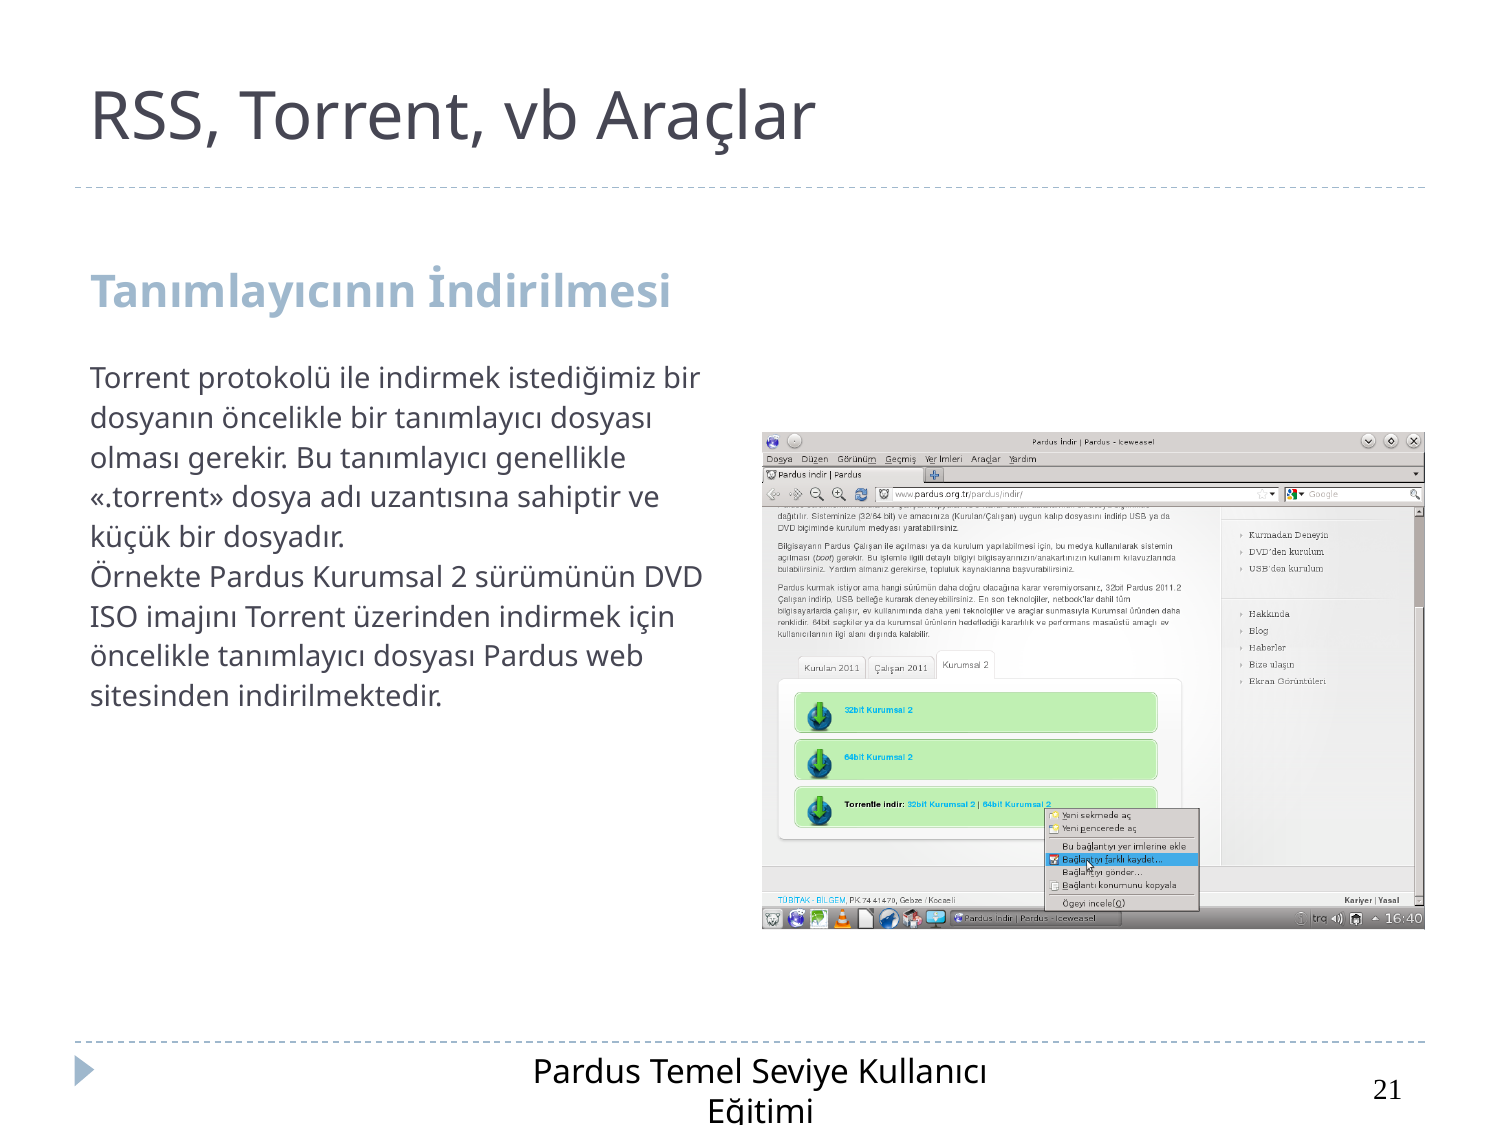

# RSS, Torrent, vb Araçlar
Tanımlayıcının İndirilmesi
Torrent protokolü ile indirmek istediğimiz bir dosyanın öncelikle bir tanımlayıcı dosyası olması gerekir. Bu tanımlayıcı genellikle «.torrent» dosya adı uzantısına sahiptir ve küçük bir dosyadır.
Örnekte Pardus Kurumsal 2 sürümünün DVD ISO imajını Torrent üzerinden indirmek için öncelikle tanımlayıcı dosyası Pardus web sitesinden indirilmektedir.